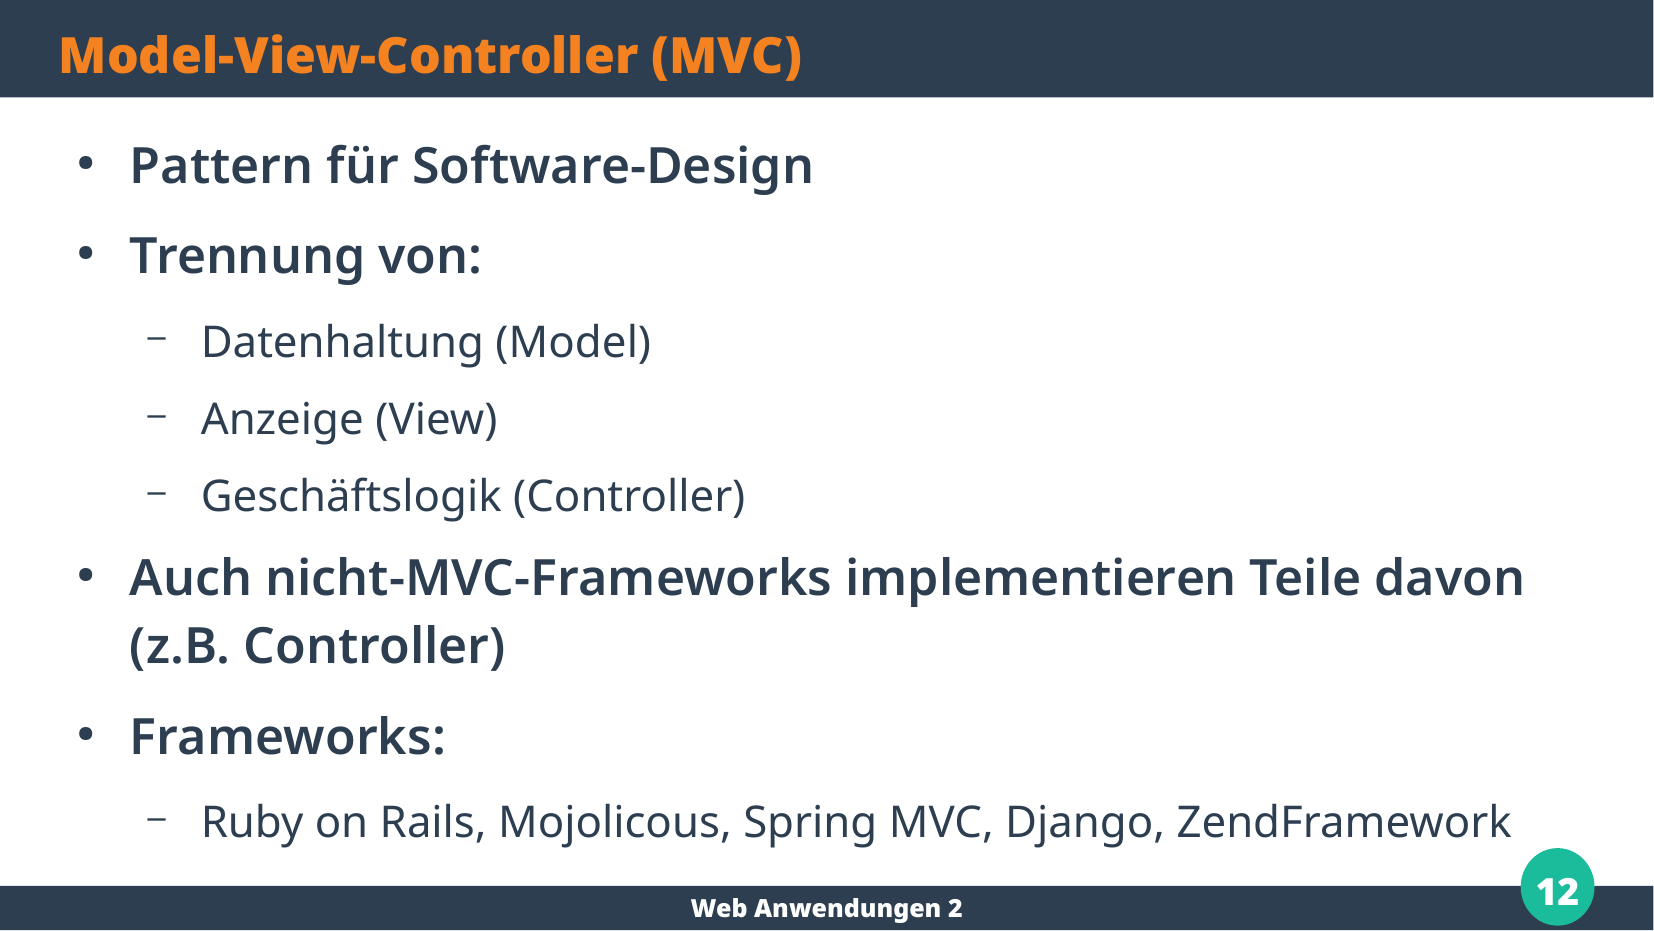

# Model-View-Controller (MVC)
Pattern für Software-Design
Trennung von:
Datenhaltung (Model)
Anzeige (View)
Geschäftslogik (Controller)
Auch nicht-MVC-Frameworks implementieren Teile davon (z.B. Controller)
Frameworks:
Ruby on Rails, Mojolicous, Spring MVC, Django, ZendFramework
12